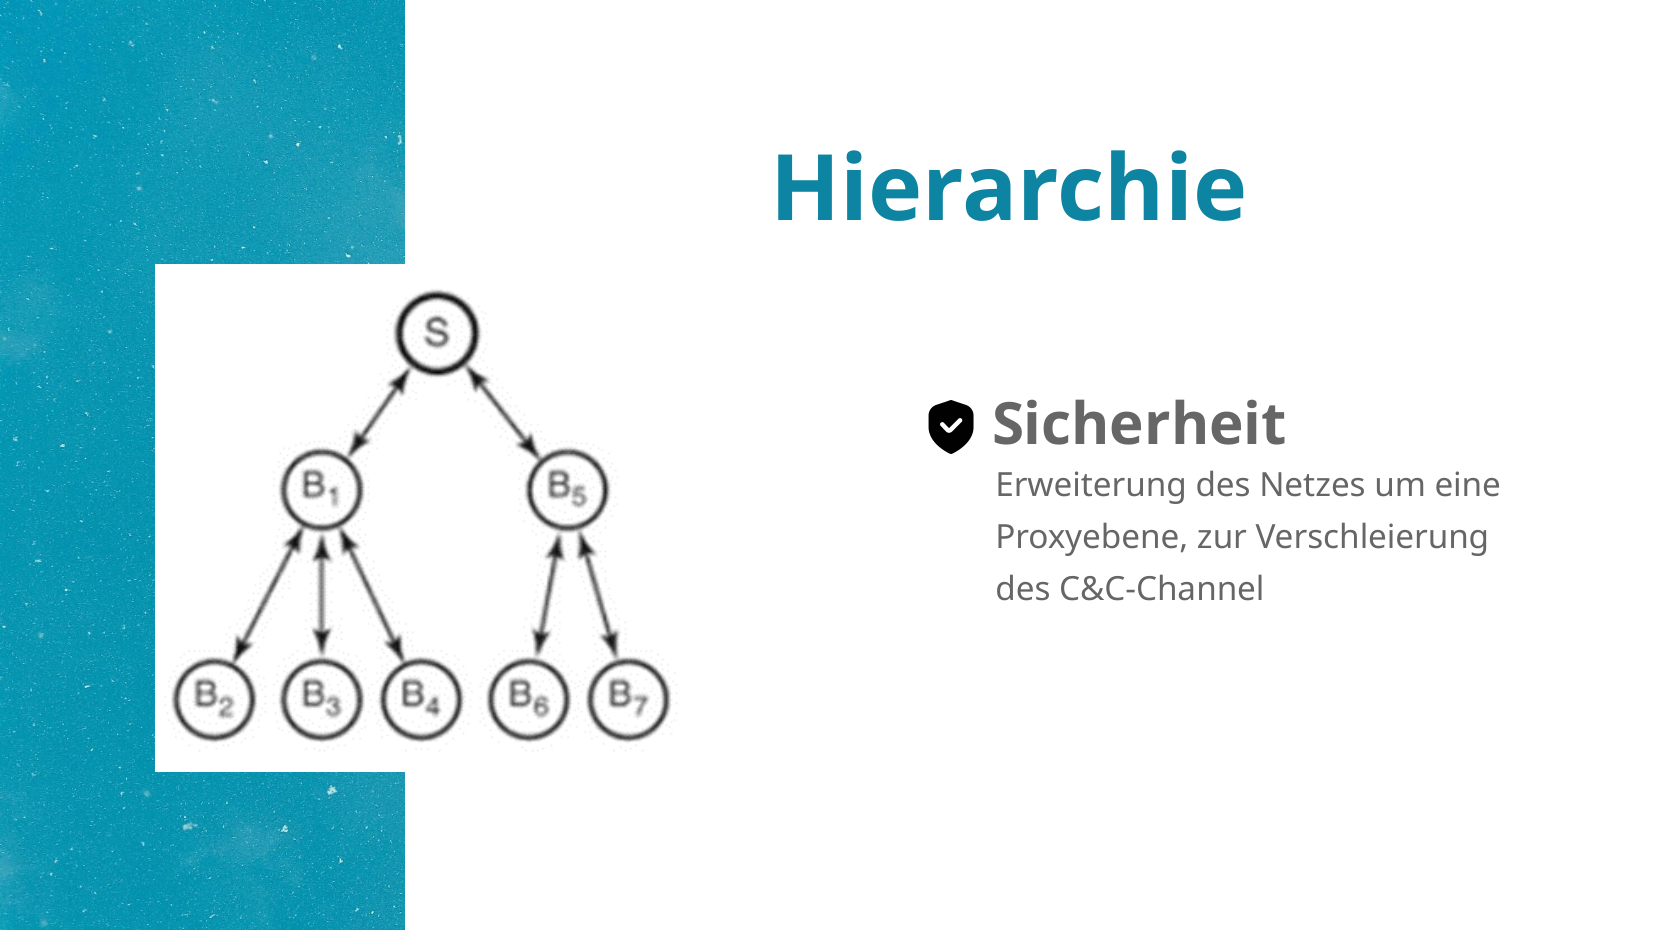

# Hierarchie
Sicherheit
Erweiterung des Netzes um eine Proxyebene, zur Verschleierung des C&C-Channel